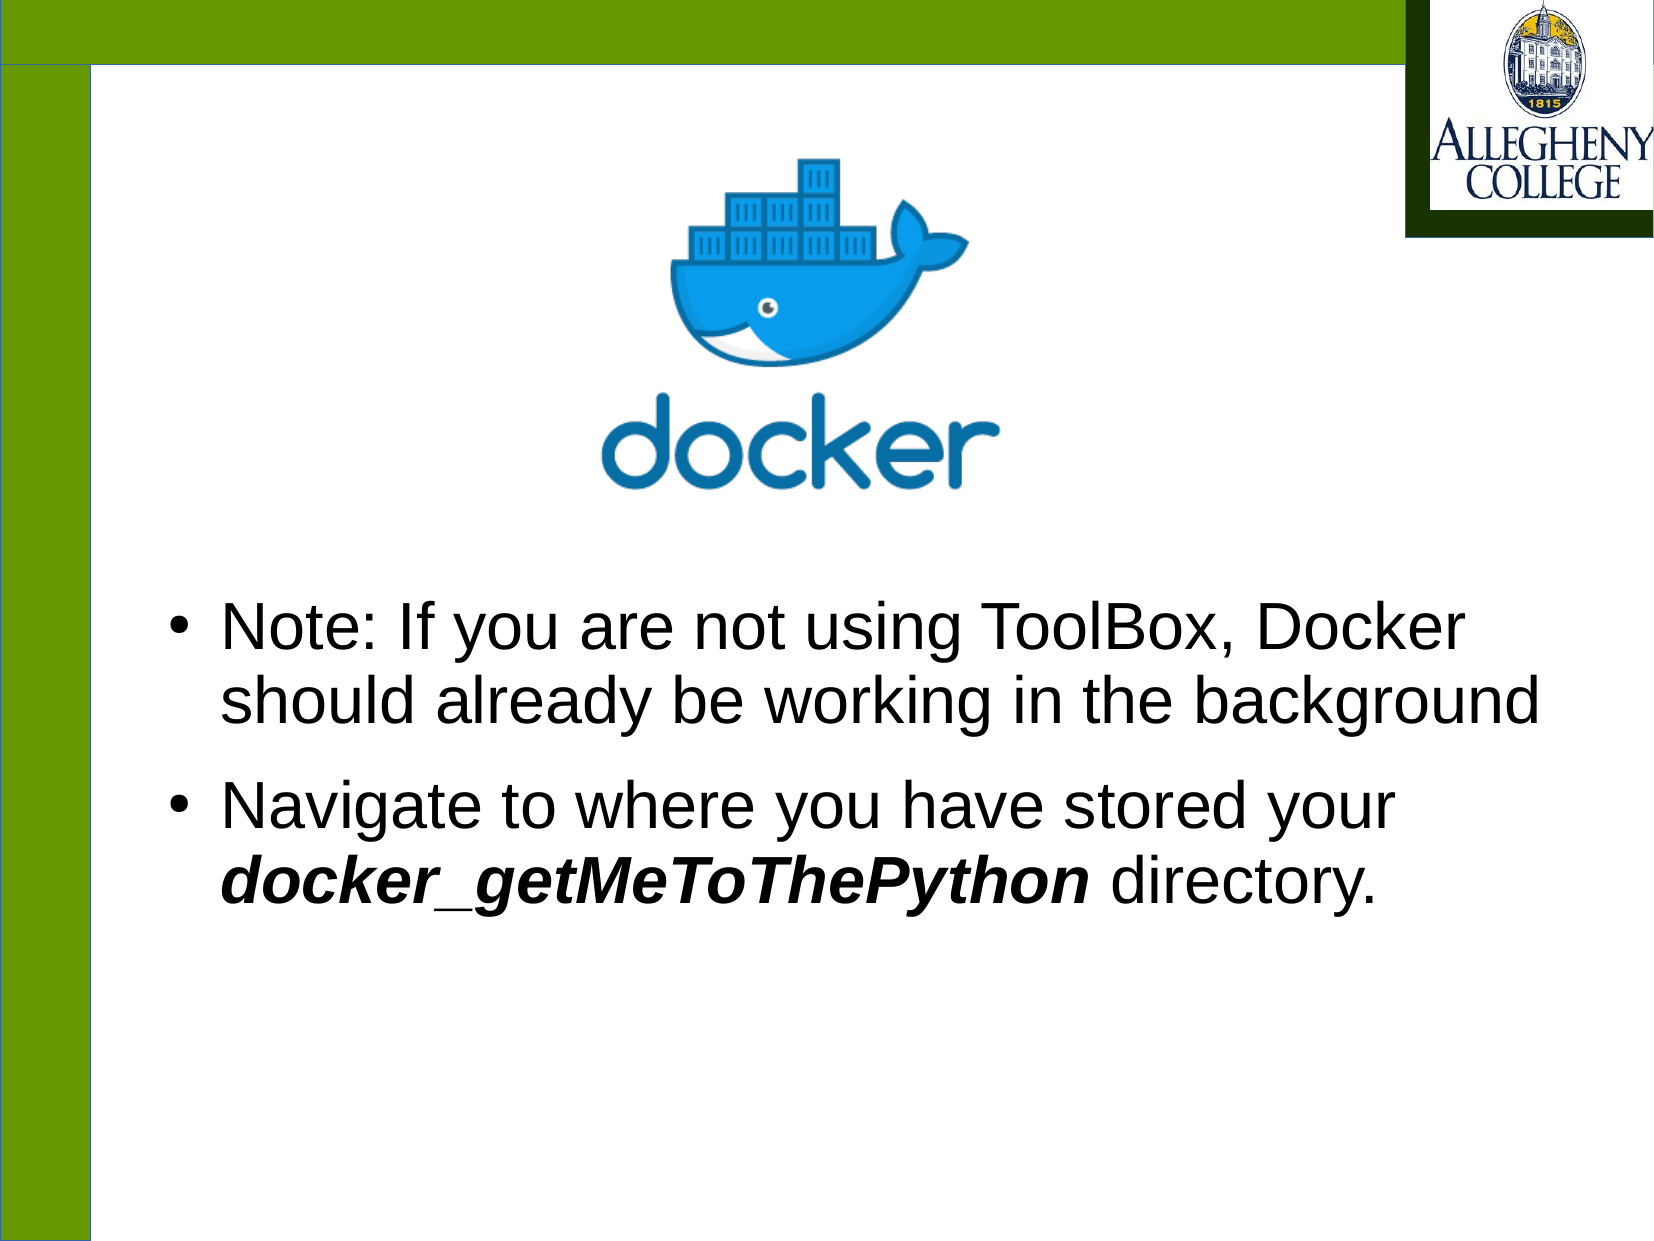

# Note: If you are not using ToolBox, Docker should already be working in the background
Navigate to where you have stored your docker_getMeToThePython directory.